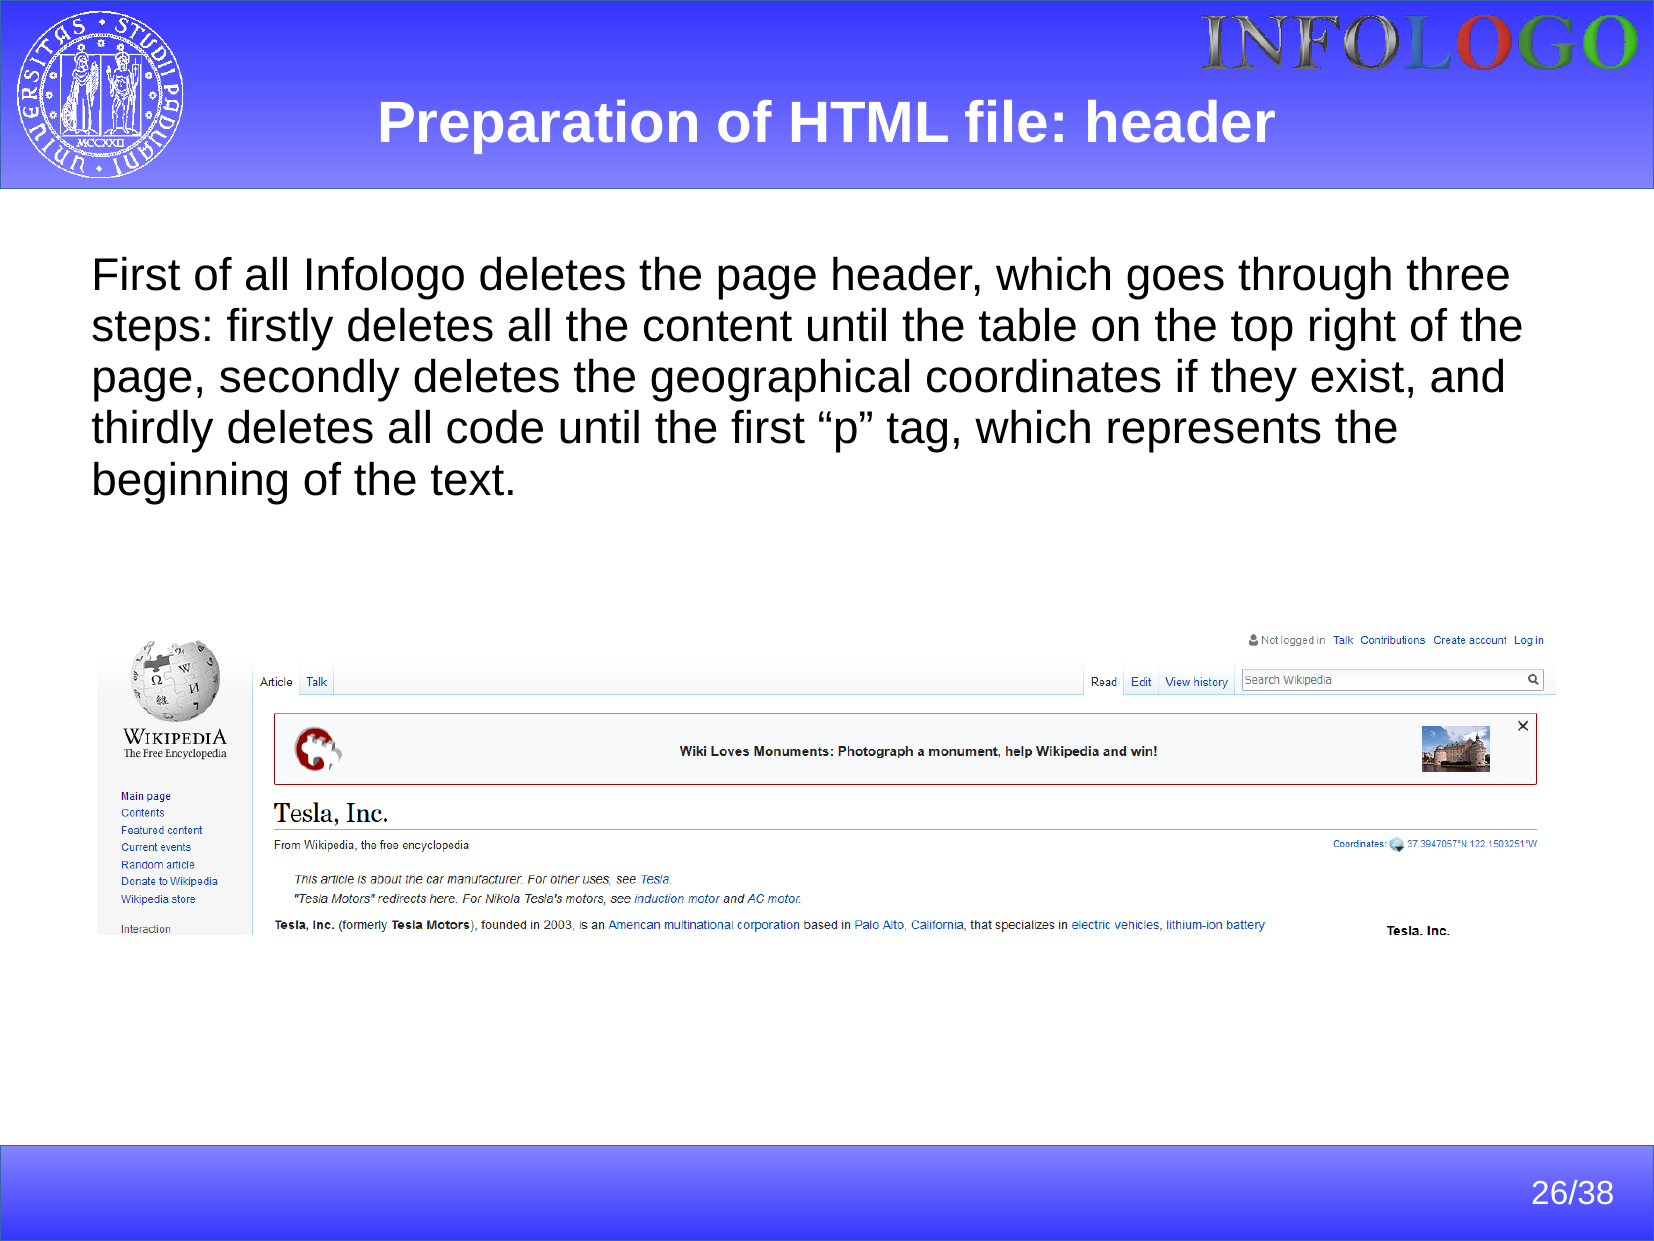

Preparation of HTML file: header
First of all Infologo deletes the page header, which goes through three steps: firstly deletes all the content until the table on the top right of the page, secondly deletes the geographical coordinates if they exist, and thirdly deletes all code until the first “p” tag, which represents the beginning of the text.
26/38